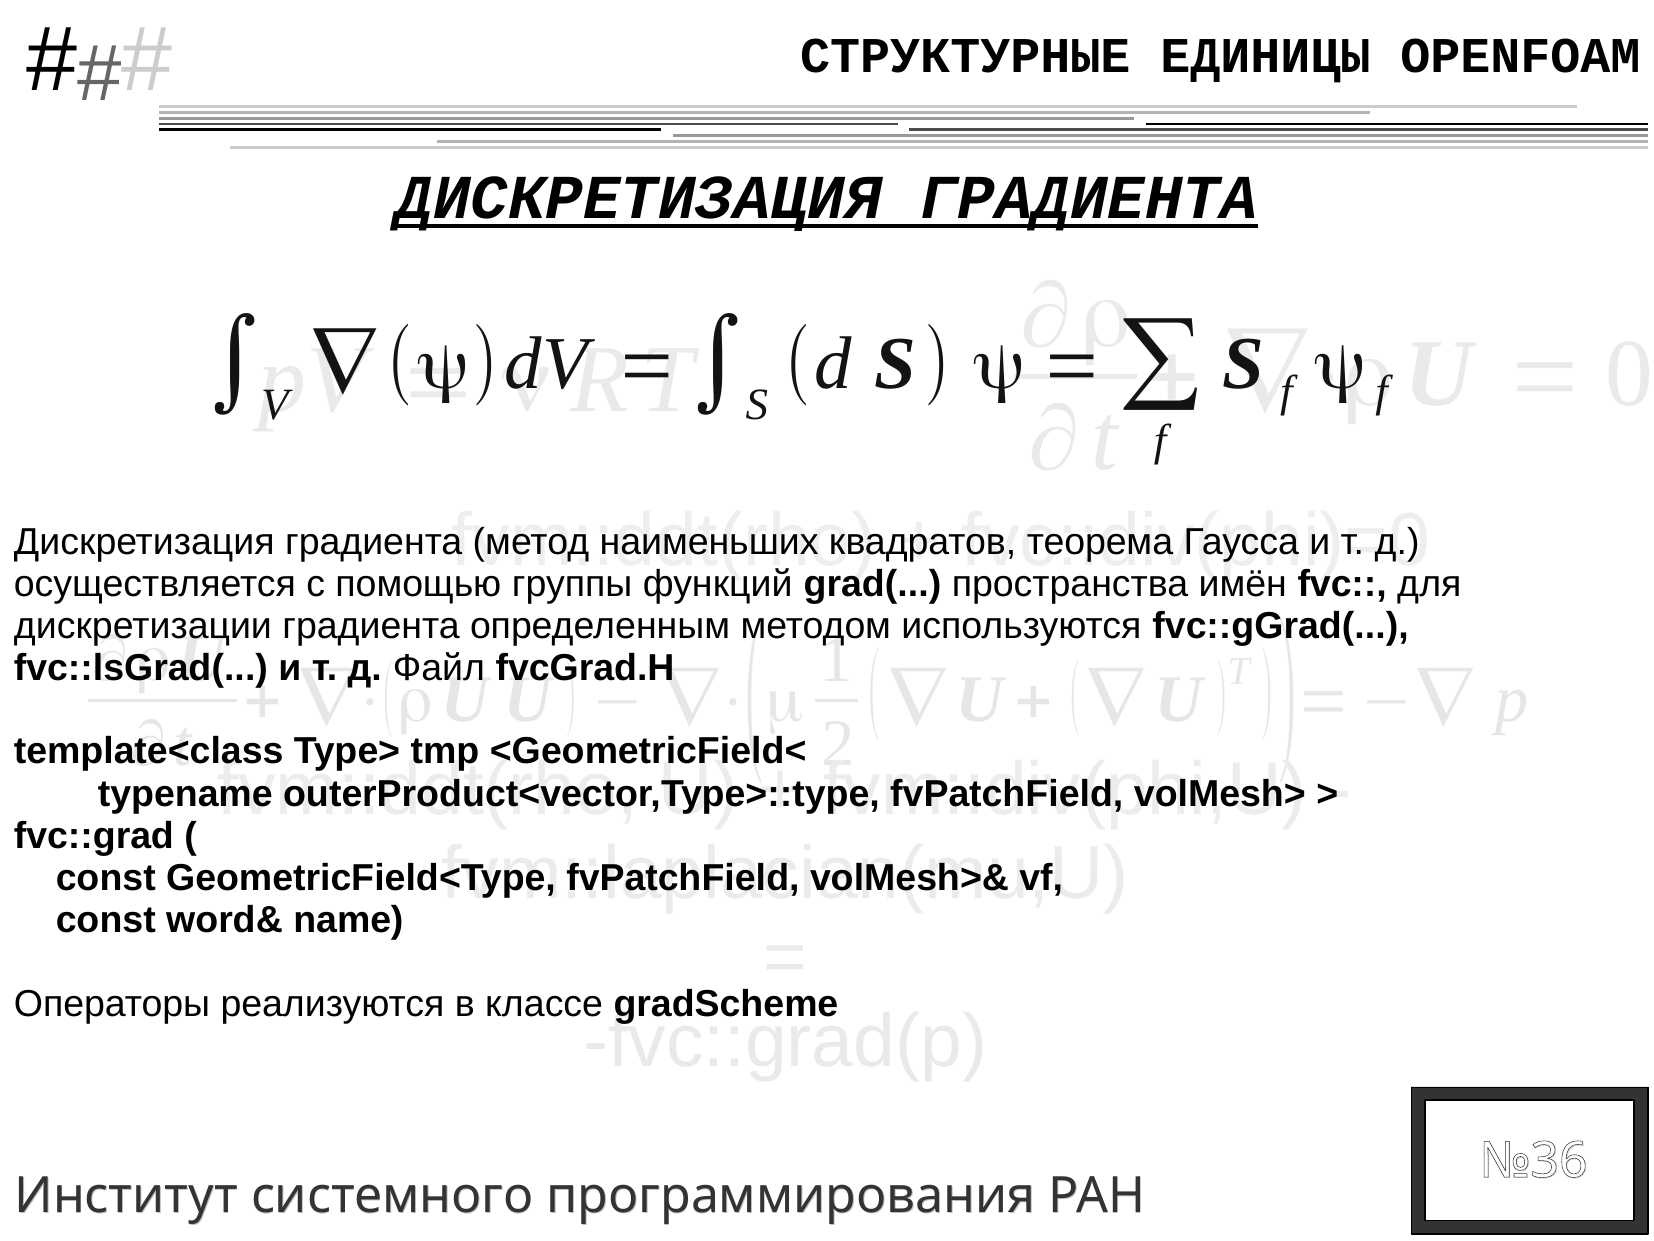

# ДИСКРЕТИЗАЦИЯ ГРАДИЕНТА
Дискретизация градиента (метод наименьших квадратов, теорема Гаусса и т. д.) осуществляется с помощью группы функций grad(...) пространства имён fvc::, для дискретизации градиента определенным методом используются fvc::gGrad(...), fvc::lsGrad(...) и т. д. Файл fvcGrad.H
template<class Type> tmp <GeometricField<
 typename outerProduct<vector,Type>::type, fvPatchField, volMesh> >
fvc::grad (
 const GeometricField<Type, fvPatchField, volMesh>& vf,
 const word& name)
Операторы реализуются в классе gradScheme